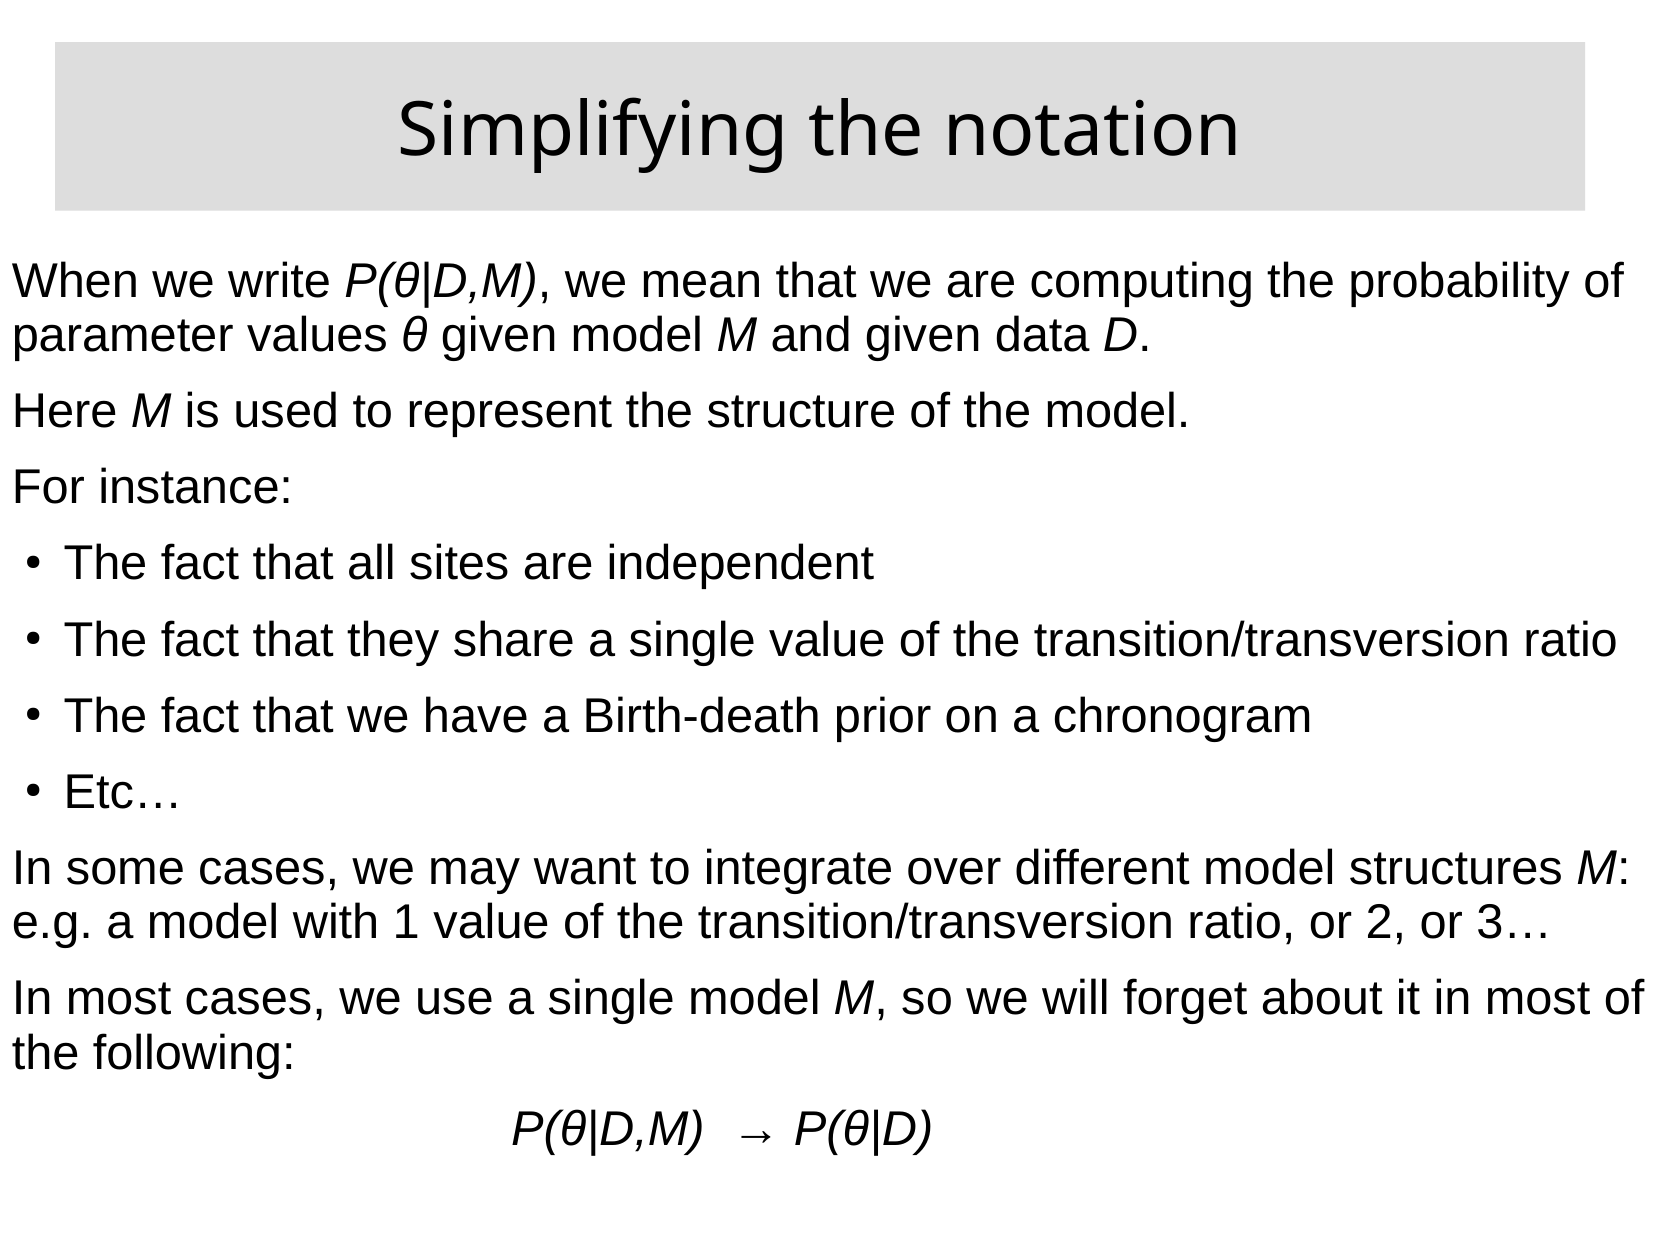

# Simplifying the notation
When we write P(θ|D,M), we mean that we are computing the probability of parameter values θ given model M and given data D.
Here M is used to represent the structure of the model.
For instance:
The fact that all sites are independent
The fact that they share a single value of the transition/transversion ratio
The fact that we have a Birth-death prior on a chronogram
Etc…
In some cases, we may want to integrate over different model structures M: e.g. a model with 1 value of the transition/transversion ratio, or 2, or 3…
In most cases, we use a single model M, so we will forget about it in most of the following:
 P(θ|D,M) → P(θ|D)